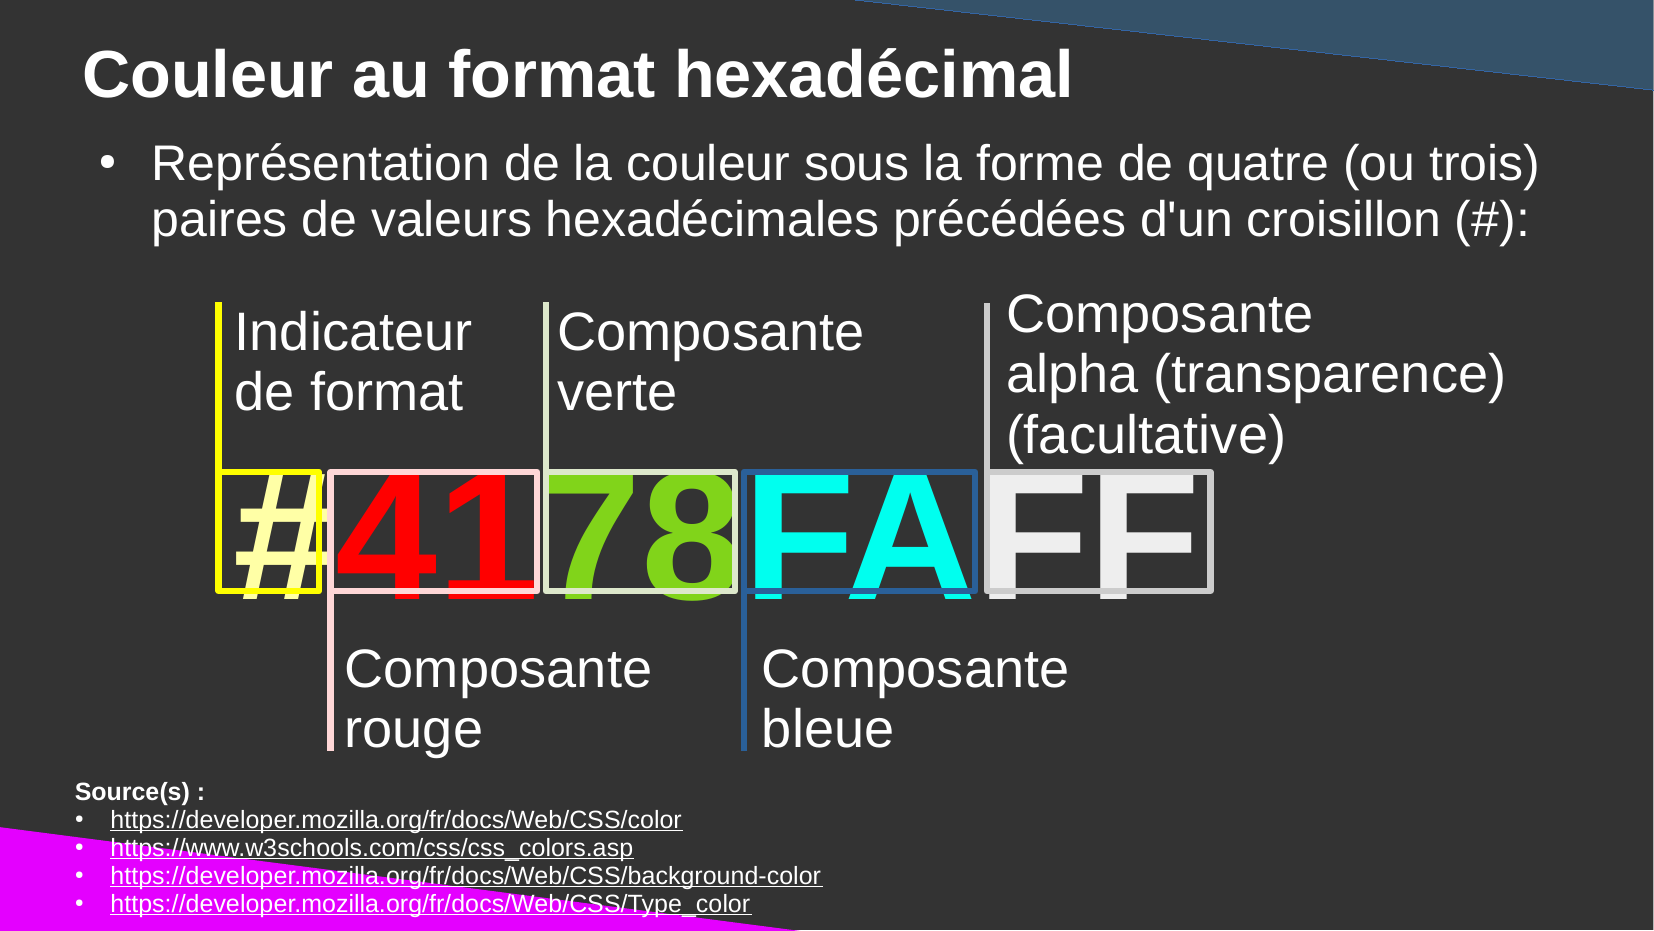

Couleur au format hexadécimal
Représentation de la couleur sous la forme de quatre (ou trois) paires de valeurs hexadécimales précédées d'un croisillon (#):
# Composante alpha (transparence) (facultative)
Composante
verte
Indicateur
de format
#4178FAFF
Composante
rouge
Composante
bleue
Source(s) :
https://developer.mozilla.org/fr/docs/Web/CSS/color
https://www.w3schools.com/css/css_colors.asp
https://developer.mozilla.org/fr/docs/Web/CSS/background-color
https://developer.mozilla.org/fr/docs/Web/CSS/Type_color